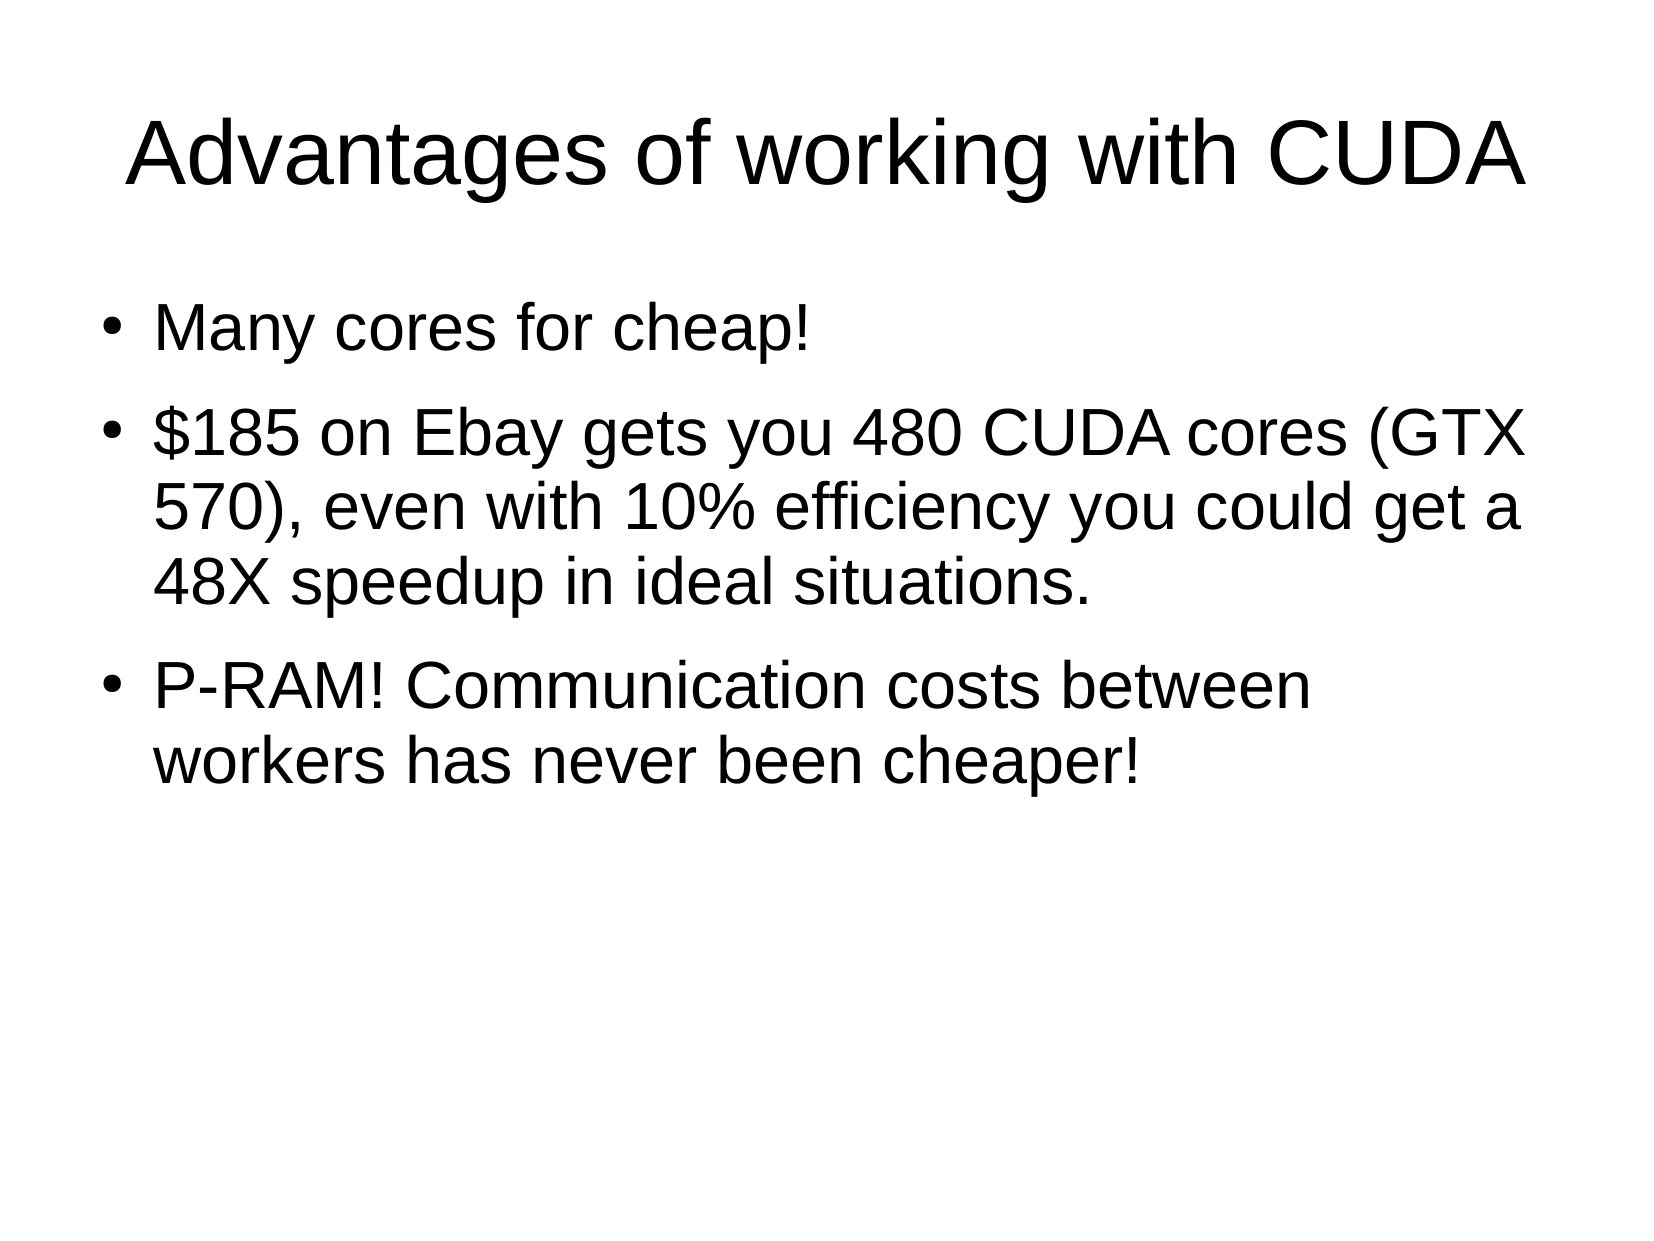

# Advantages of working with CUDA
Many cores for cheap!
$185 on Ebay gets you 480 CUDA cores (GTX 570), even with 10% efficiency you could get a 48X speedup in ideal situations.
P-RAM! Communication costs between workers has never been cheaper!